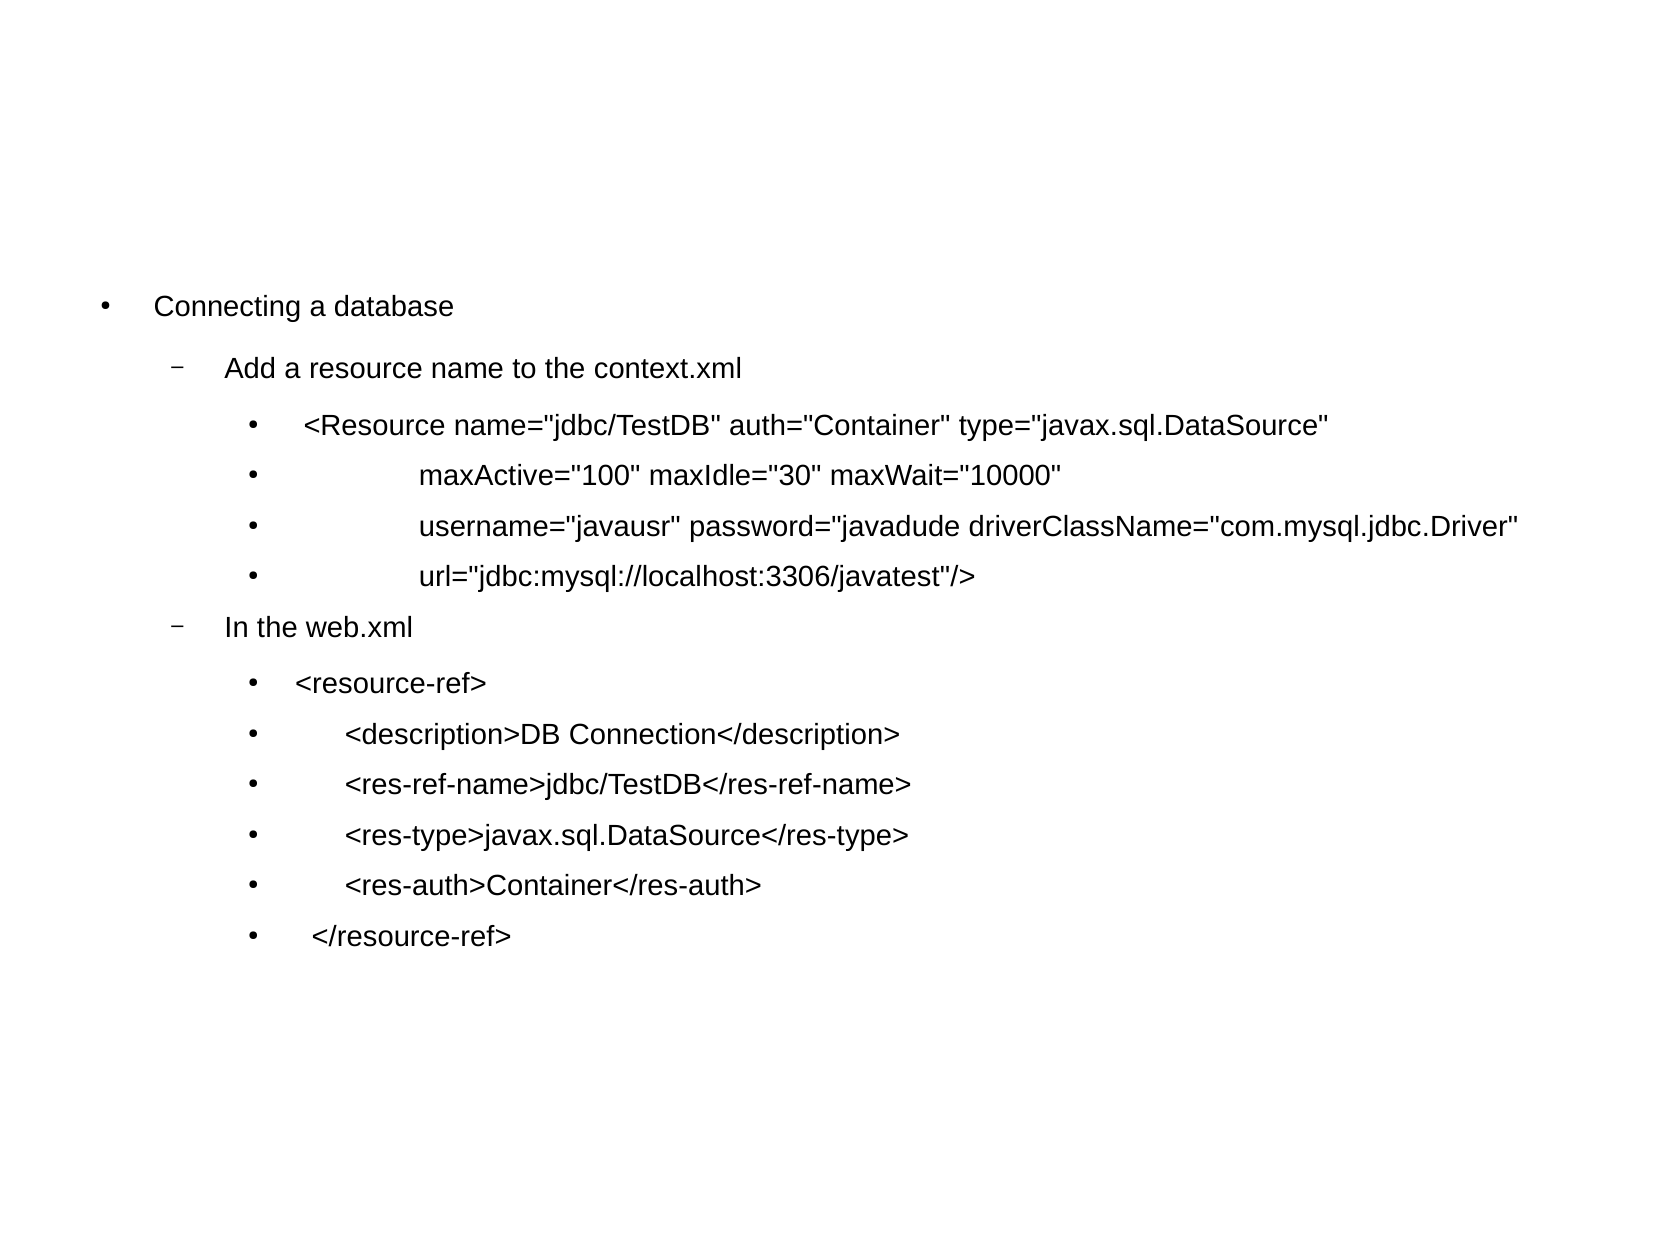

#
Connecting a database
Add a resource name to the context.xml
 <Resource name="jdbc/TestDB" auth="Container" type="javax.sql.DataSource"
 maxActive="100" maxIdle="30" maxWait="10000"
 username="javausr" password="javadude driverClassName="com.mysql.jdbc.Driver"
 url="jdbc:mysql://localhost:3306/javatest"/>
In the web.xml
<resource-ref>
 <description>DB Connection</description>
 <res-ref-name>jdbc/TestDB</res-ref-name>
 <res-type>javax.sql.DataSource</res-type>
 <res-auth>Container</res-auth>
 </resource-ref>